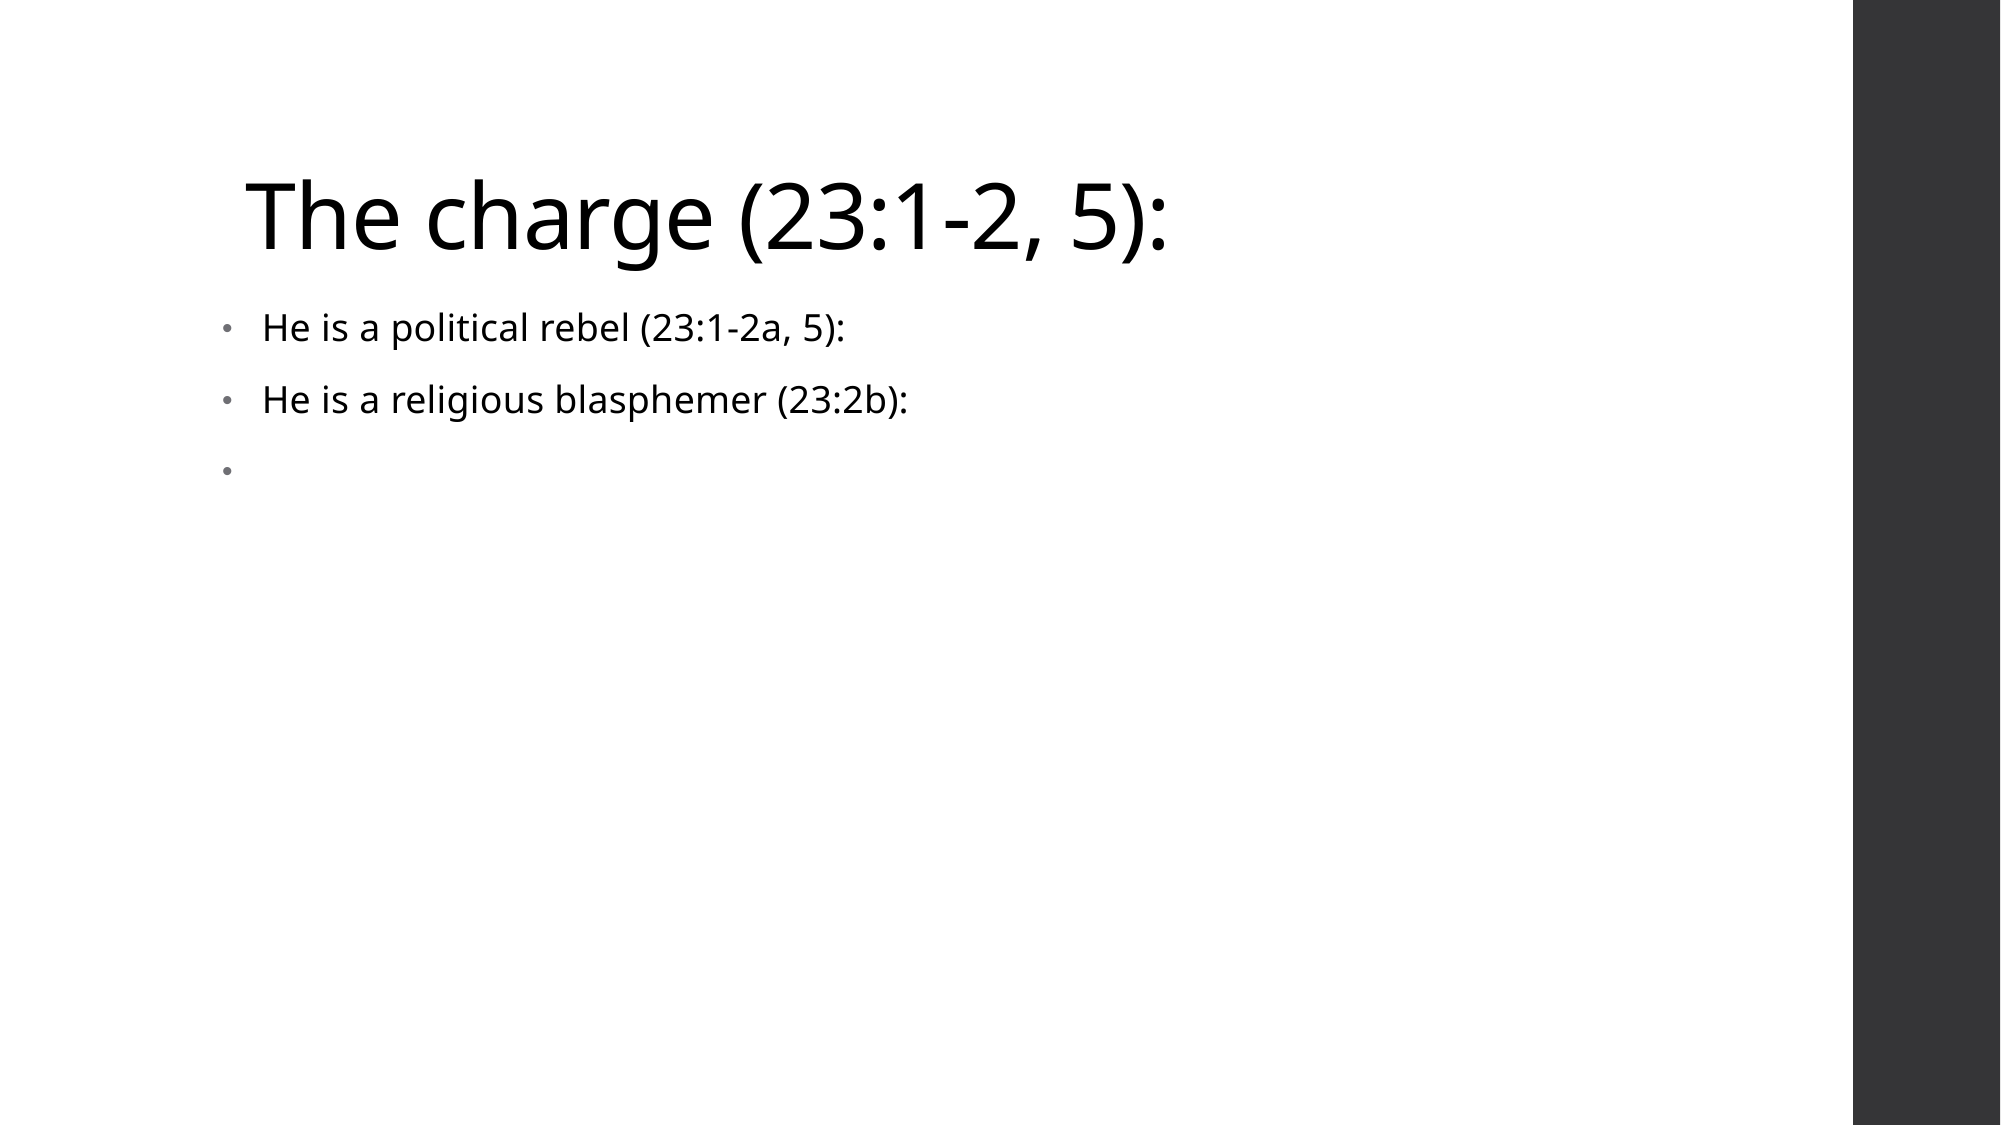

# The charge (23:1-2, 5):
 He is a political rebel (23:1-2a, 5):
 He is a religious blasphemer (23:2b):